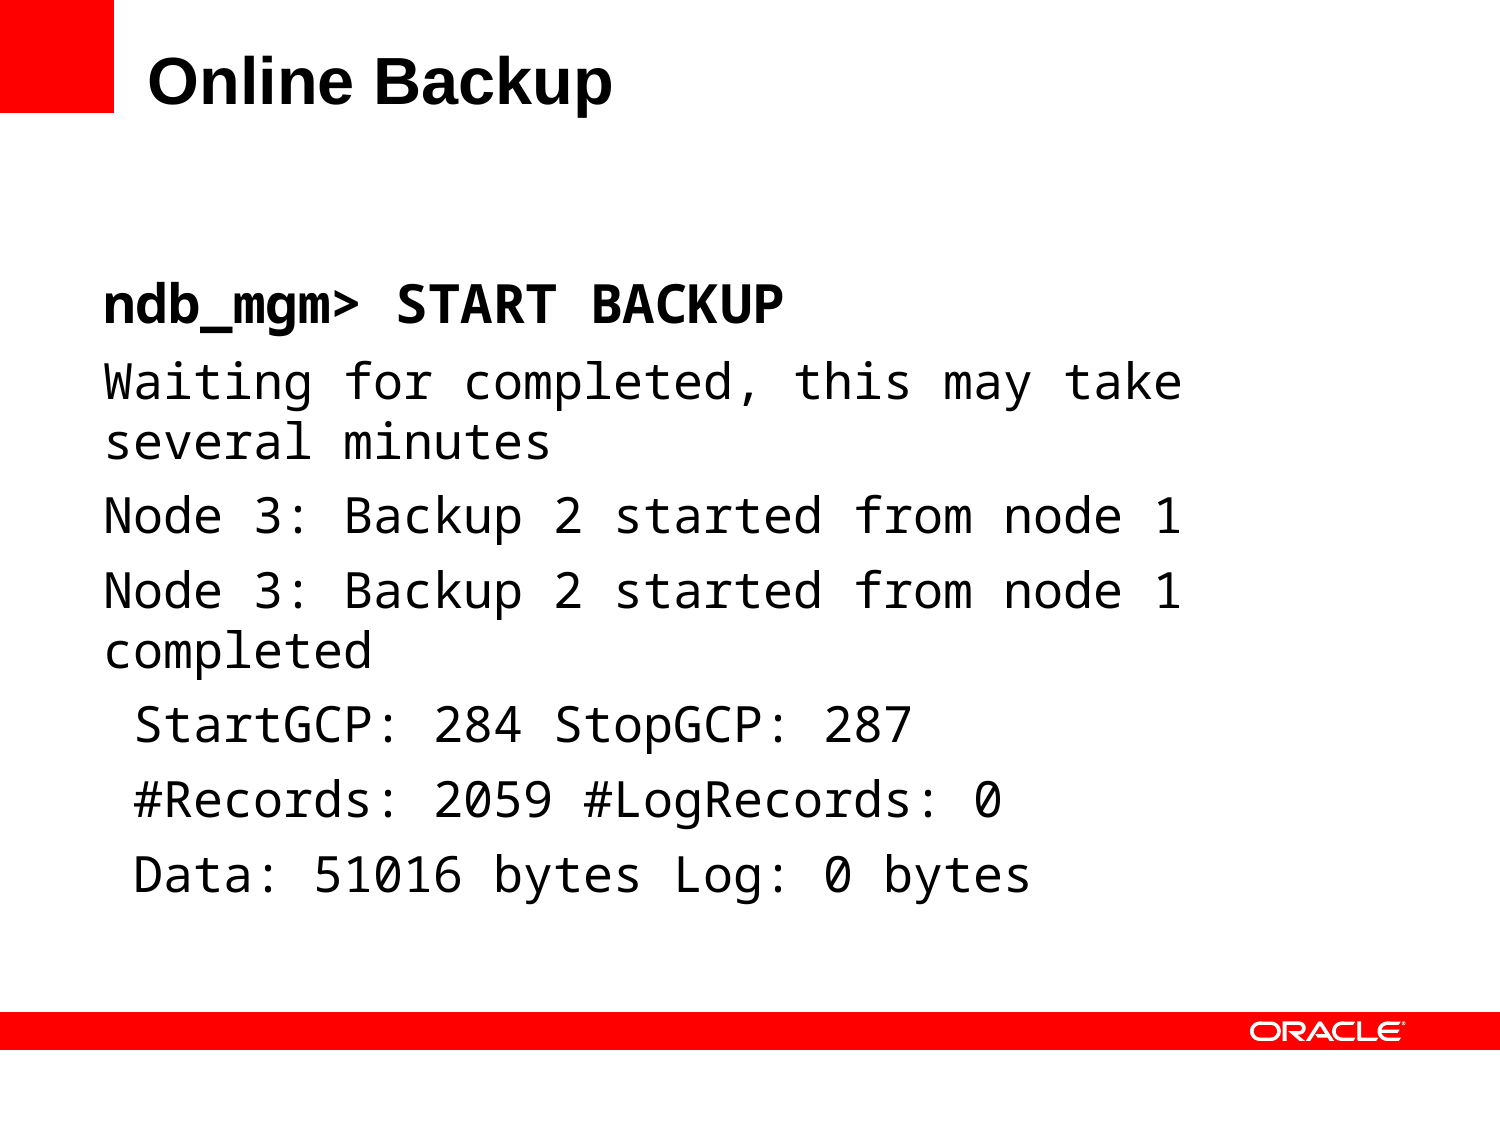

# Online Backup
ndb_mgm> START BACKUP
Waiting for completed, this may take several minutes
Node 3: Backup 2 started from node 1
Node 3: Backup 2 started from node 1 completed
 StartGCP: 284 StopGCP: 287
 #Records: 2059 #LogRecords: 0
 Data: 51016 bytes Log: 0 bytes